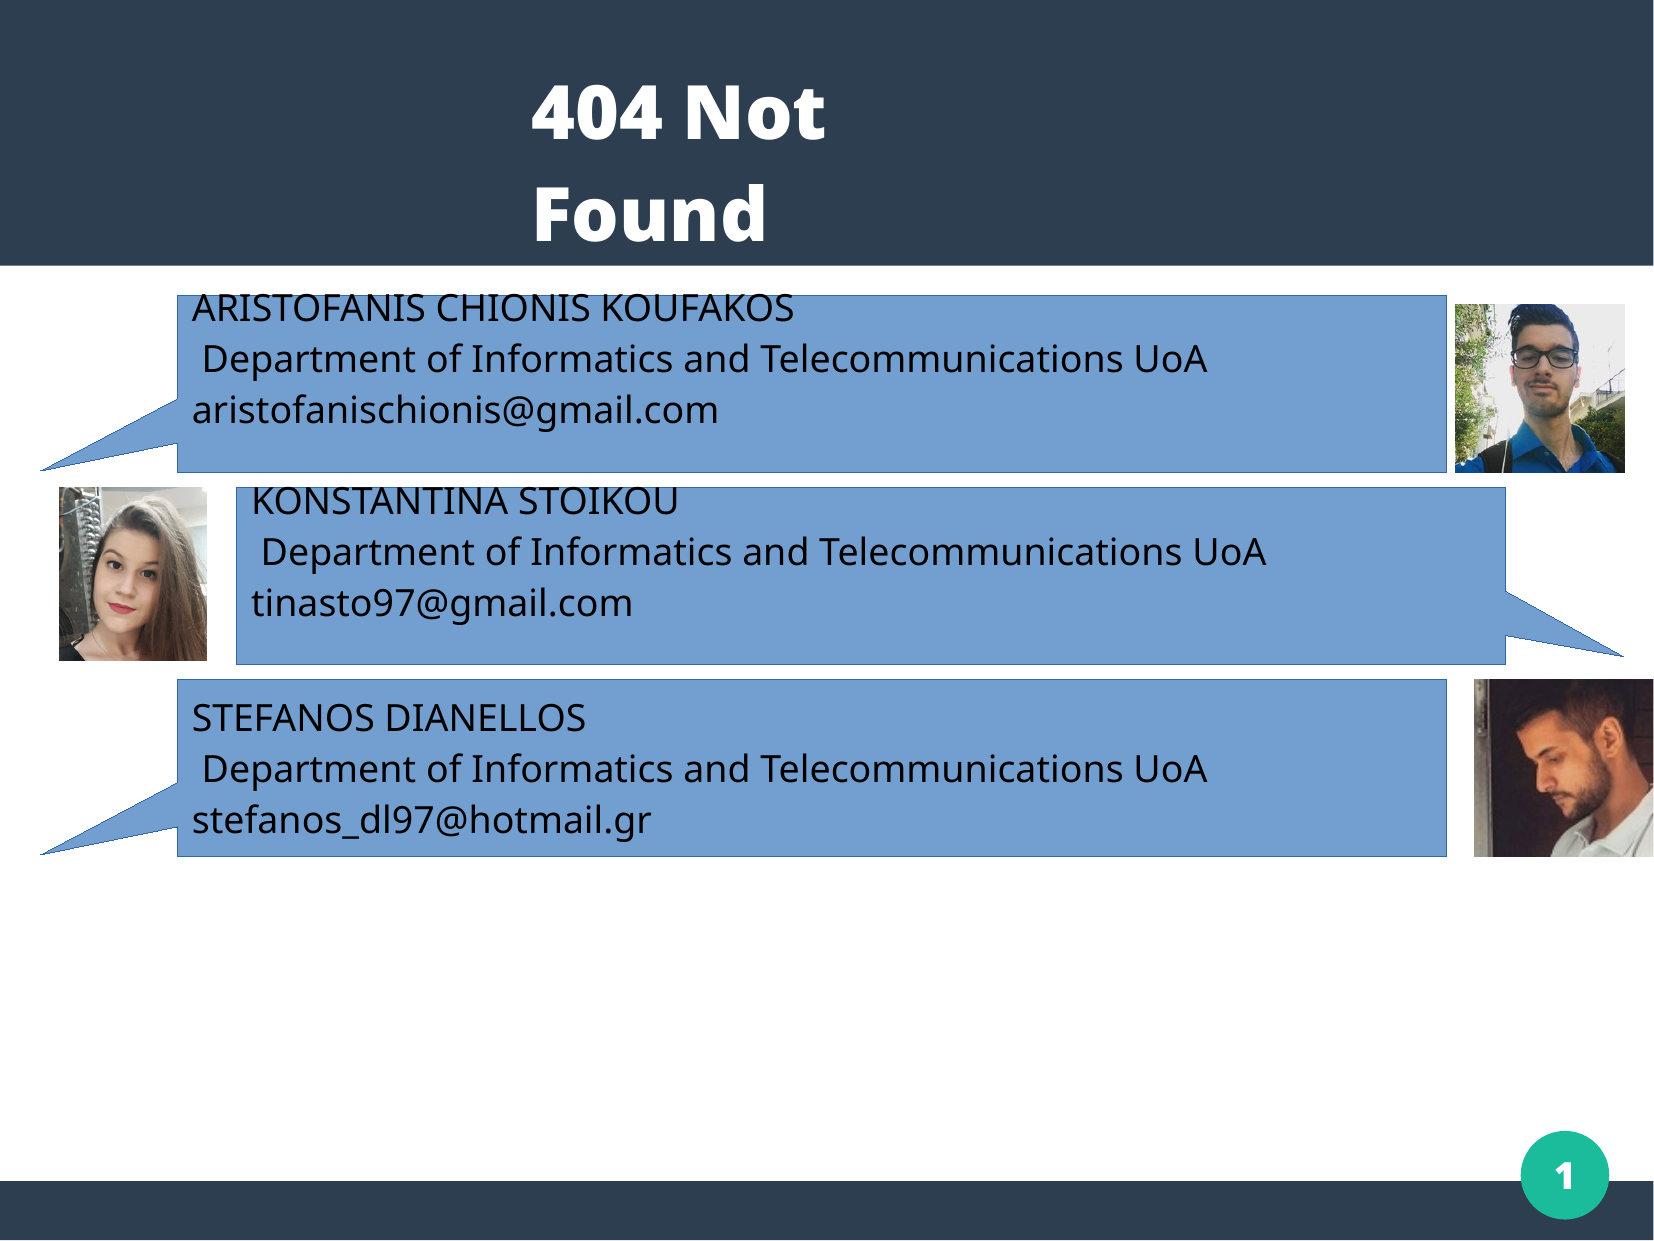

# 404 Not Found
ARISTOFANIS CHIONIS KOUFAKOS
 Department of Informatics and Telecommunications UoA
aristofanischionis@gmail.com
KONSTANTINA STOIKOU
 Department of Informatics and Telecommunications UoA
tinasto97@gmail.com
STEFANOS DIANELLOS
 Department of Informatics and Telecommunications UoA
stefanos_dl97@hotmail.gr
1